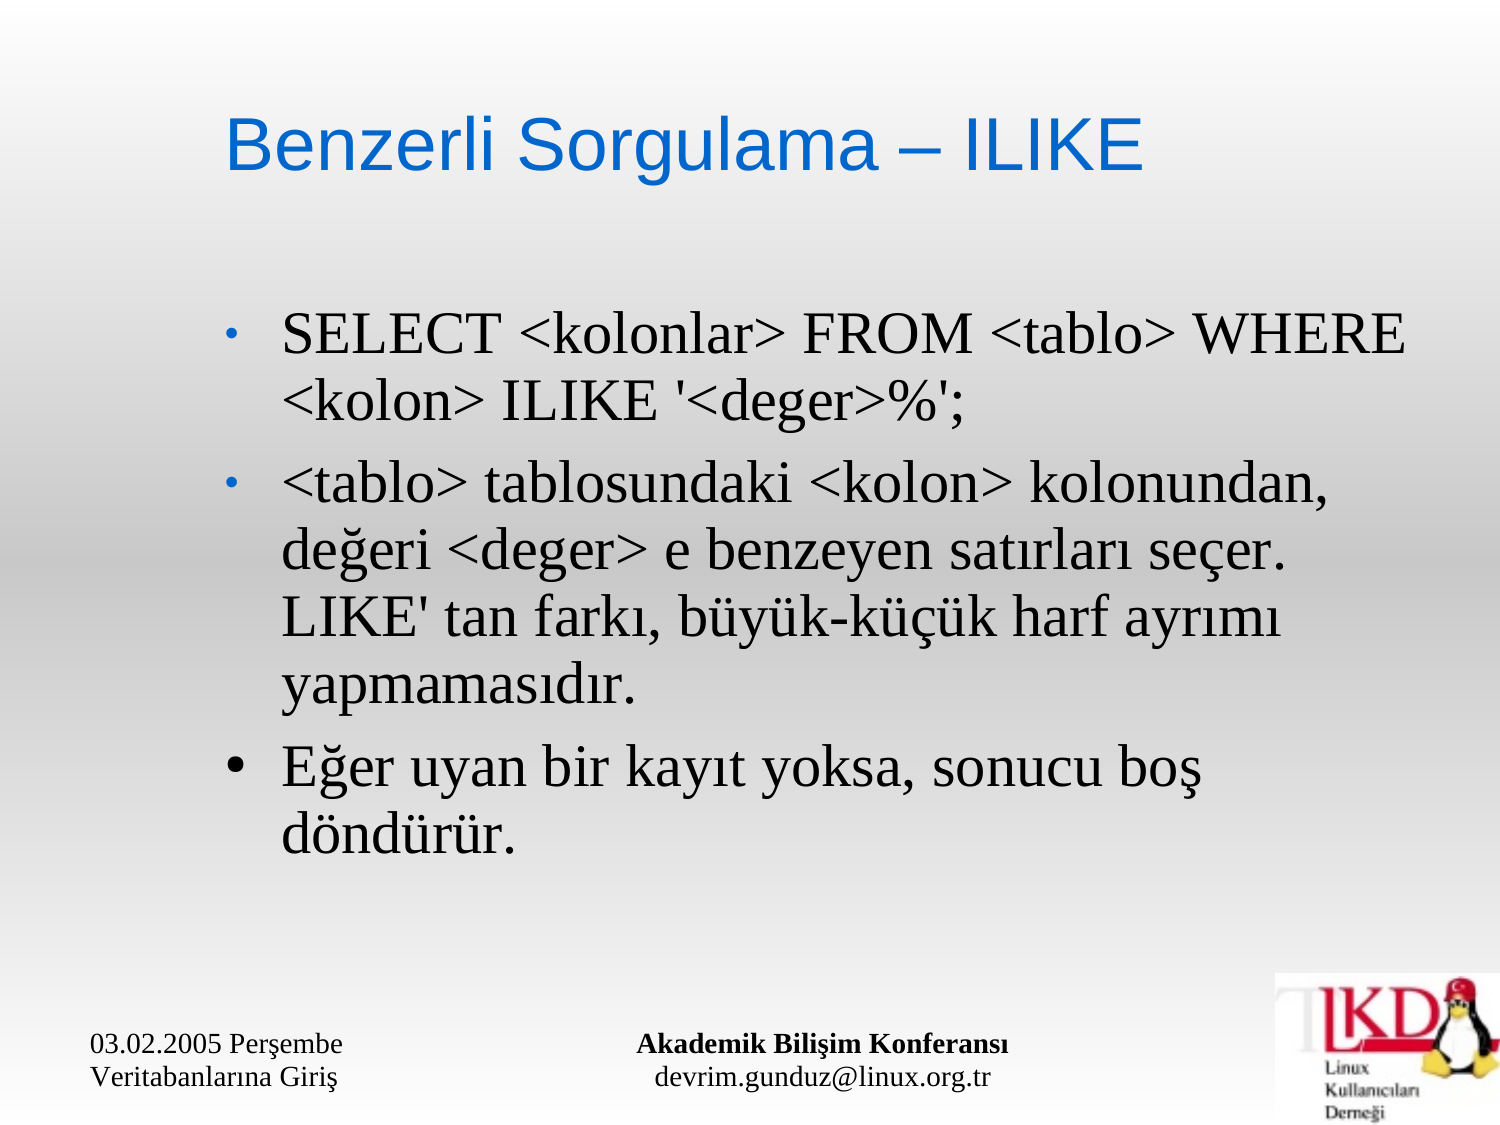

# Benzerli Sorgulama – ILIKE
SELECT <kolonlar> FROM <tablo> WHERE <kolon> ILIKE '<deger>%';
<tablo> tablosundaki <kolon> kolonundan, değeri <deger> e benzeyen satırları seçer. LIKE' tan farkı, büyük-küçük harf ayrımı yapmamasıdır.
Eğer uyan bir kayıt yoksa, sonucu boş döndürür.